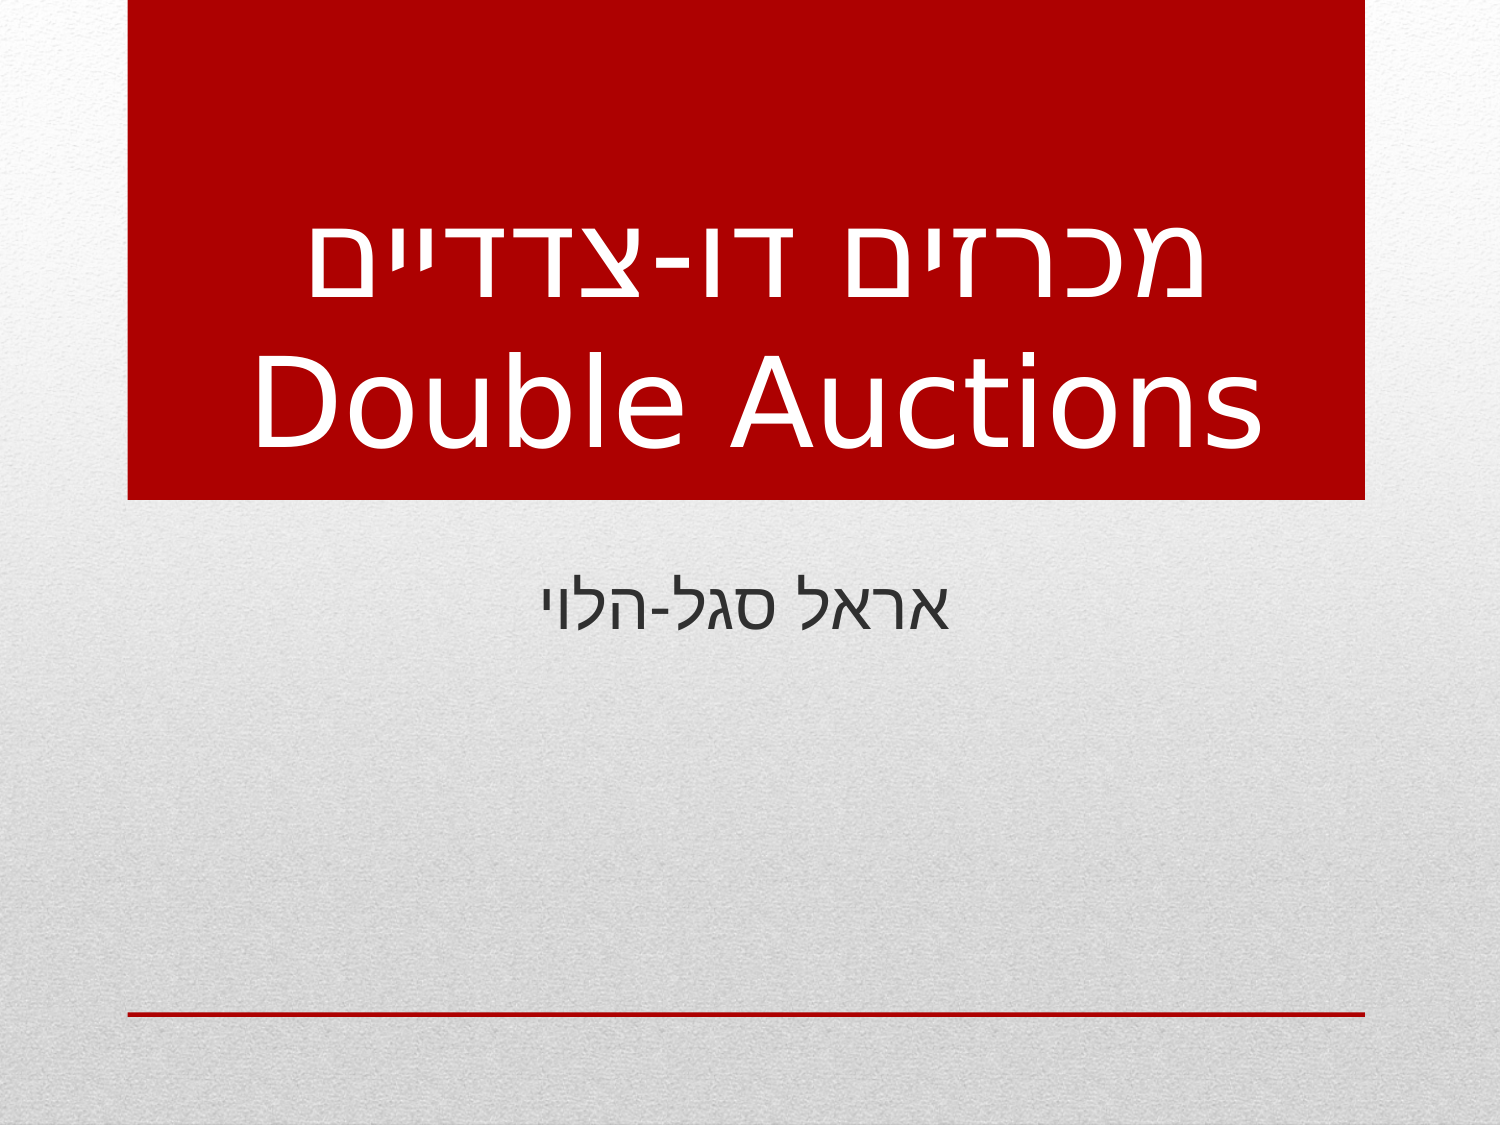

# מכרזים דו-צדדיים Double Auctions
אראל סגל-הלוי